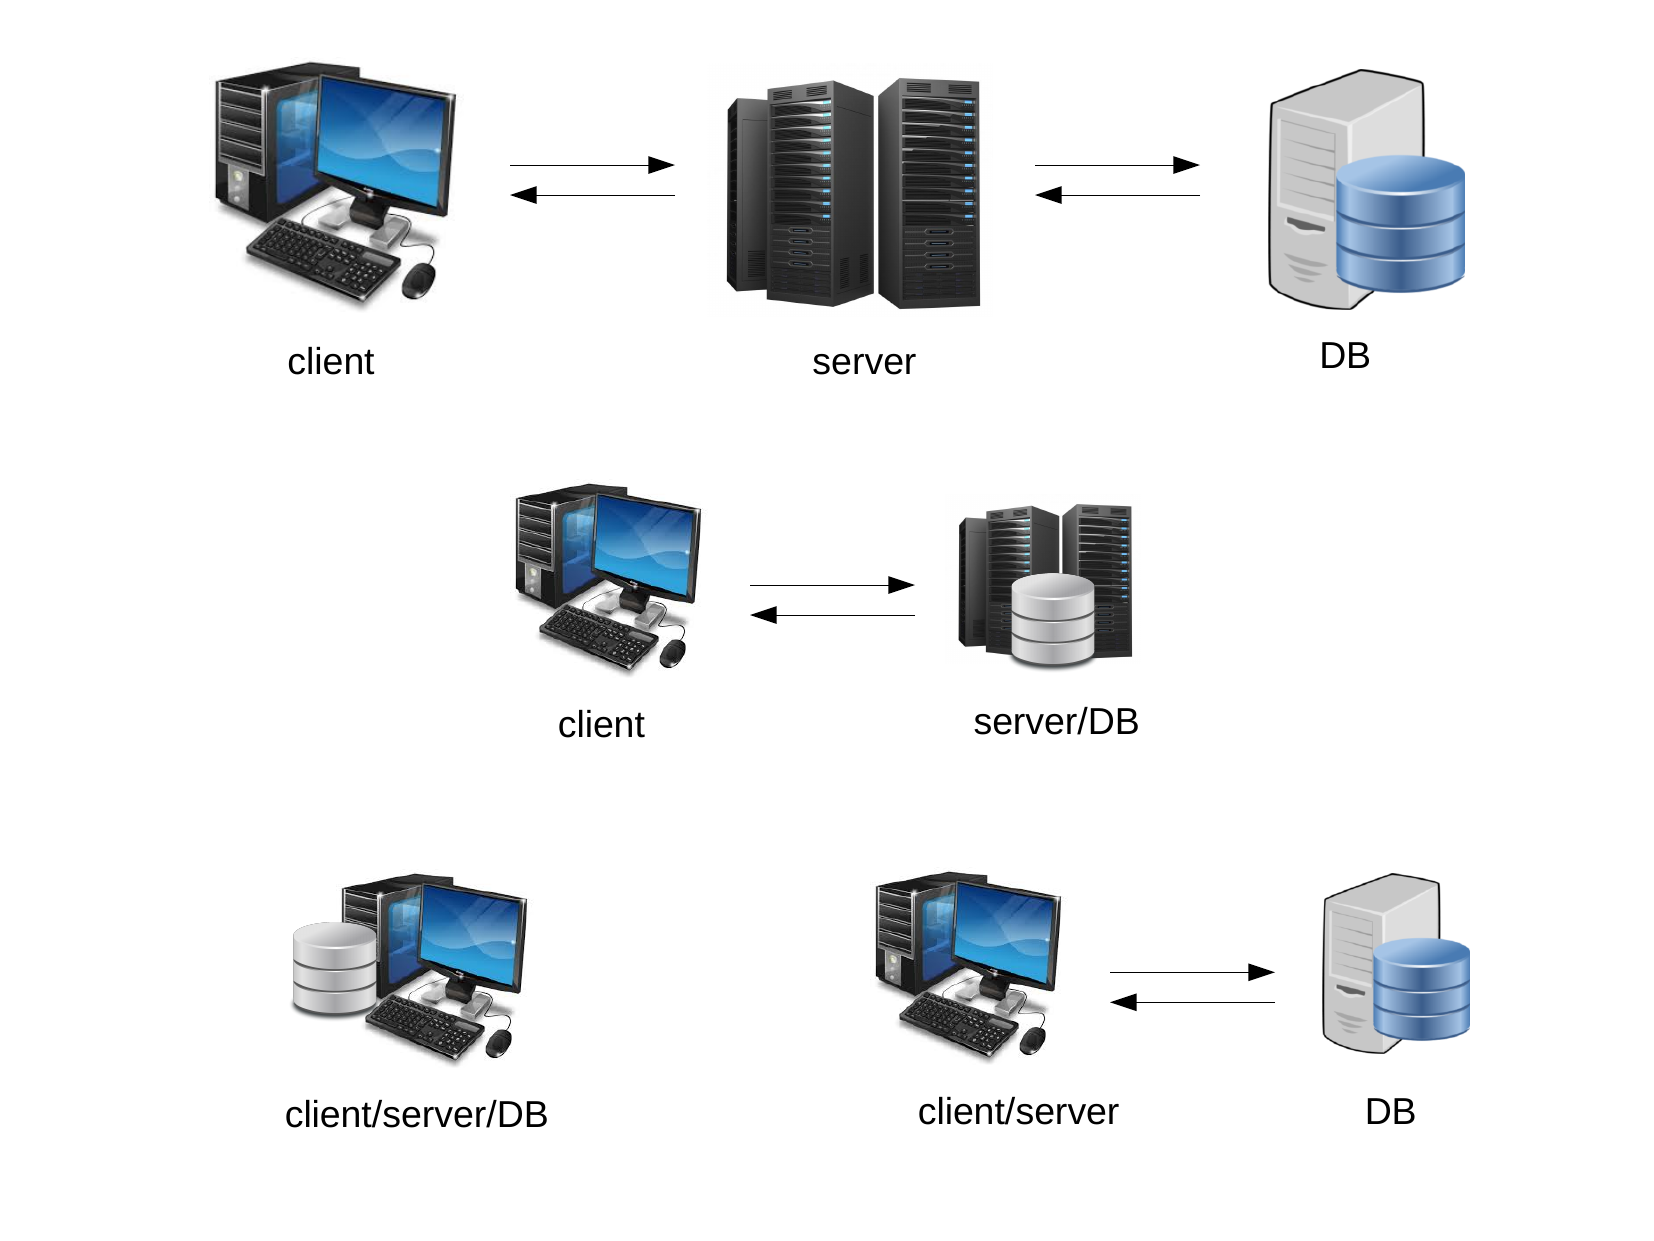

DB
client
server
server/DB
client
client/server
DB
client/server/DB